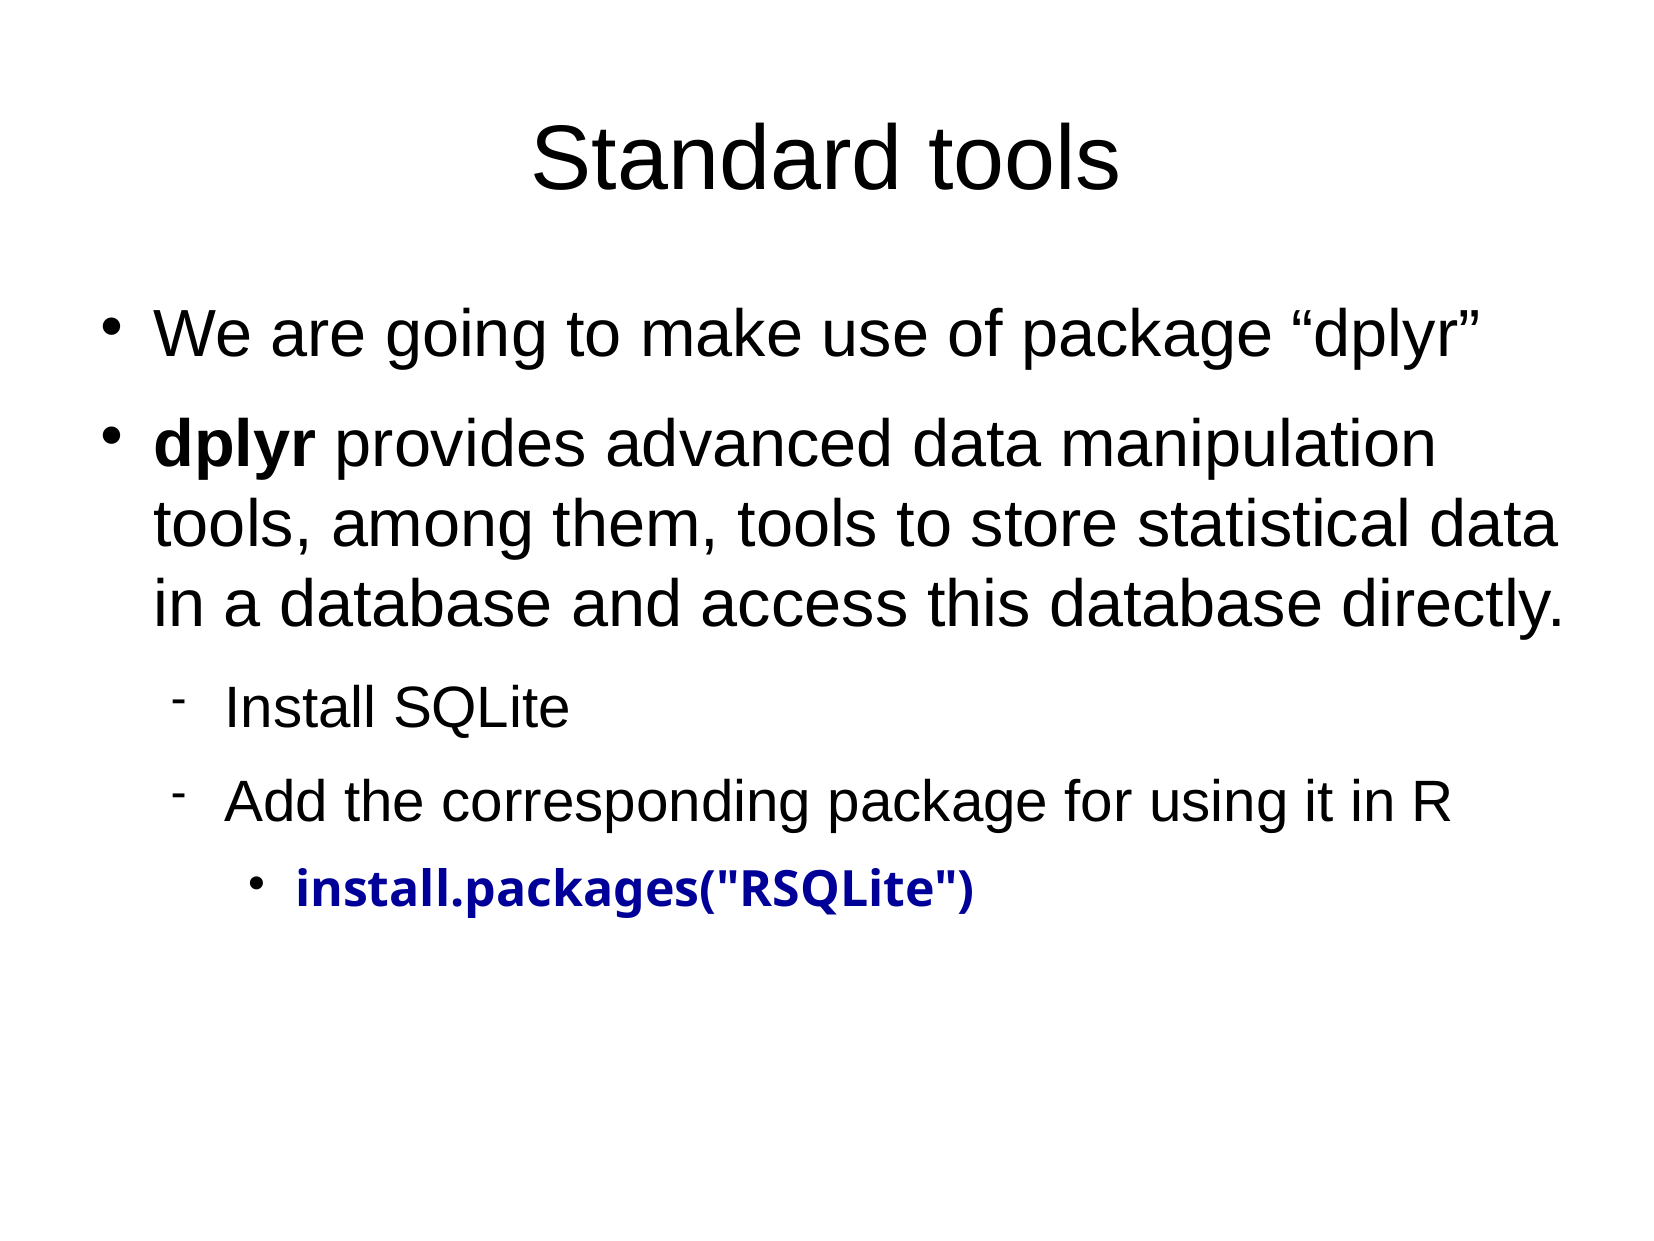

Standard tools
We are going to make use of package “dplyr”
dplyr provides advanced data manipulation tools, among them, tools to store statistical data in a database and access this database directly.
Install SQLite
Add the corresponding package for using it in R
install.packages("RSQLite")